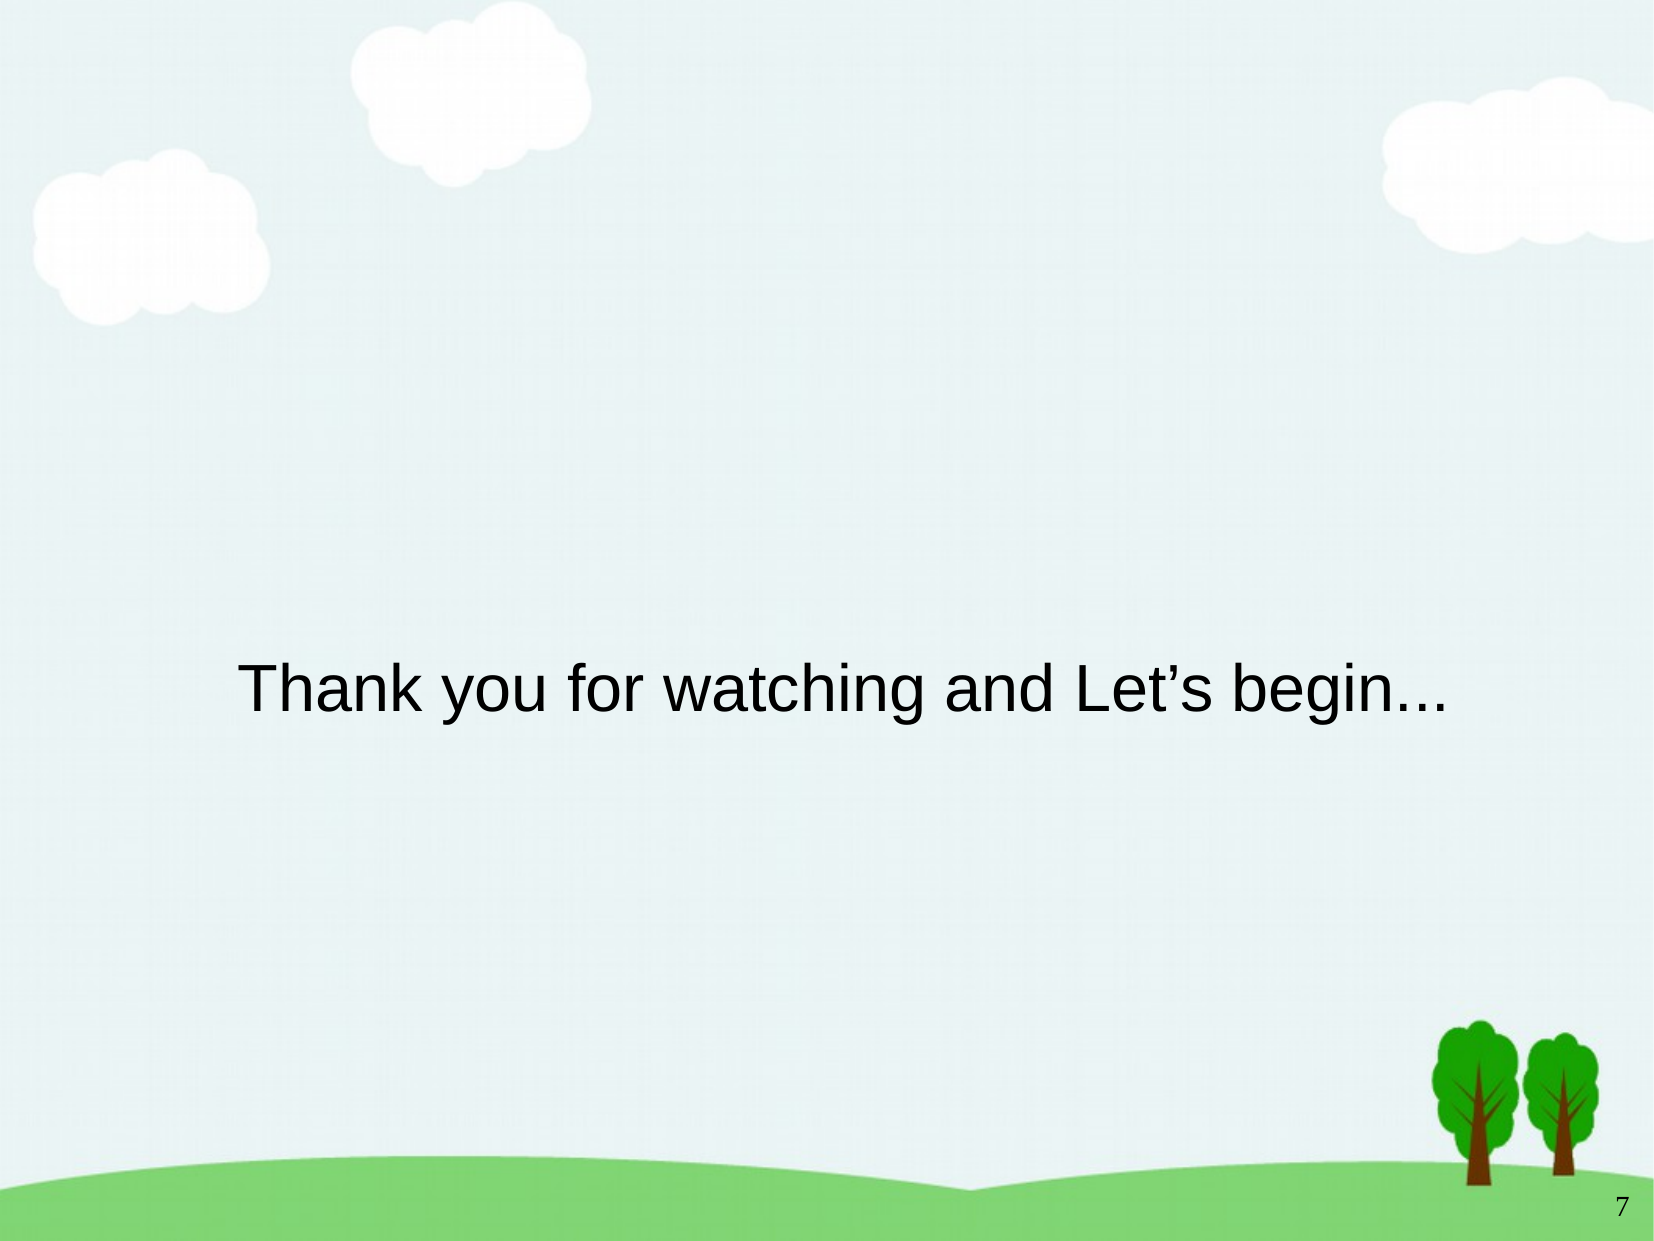

#
Thank you for watching and Let’s begin...
7